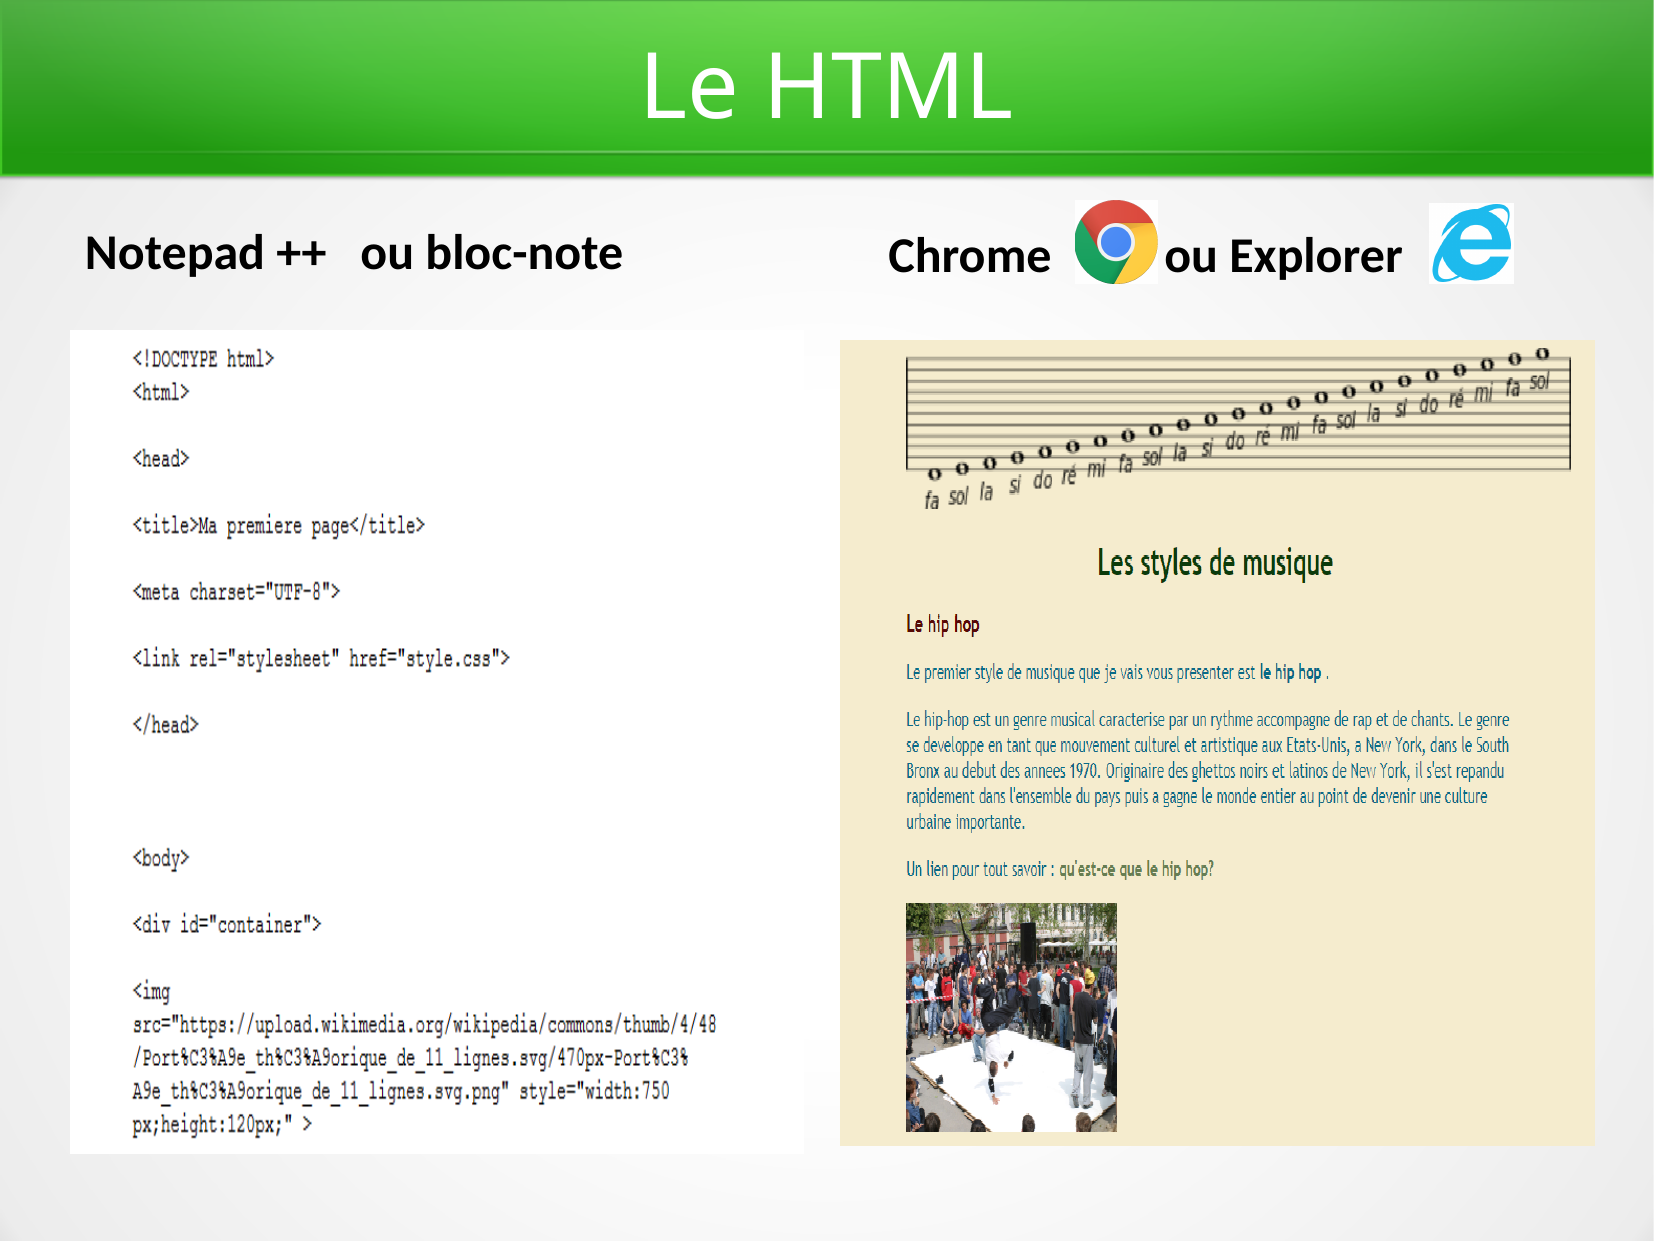

# Le HTML
 Notepad ++ ou bloc-note
 Chrome ou Explorer